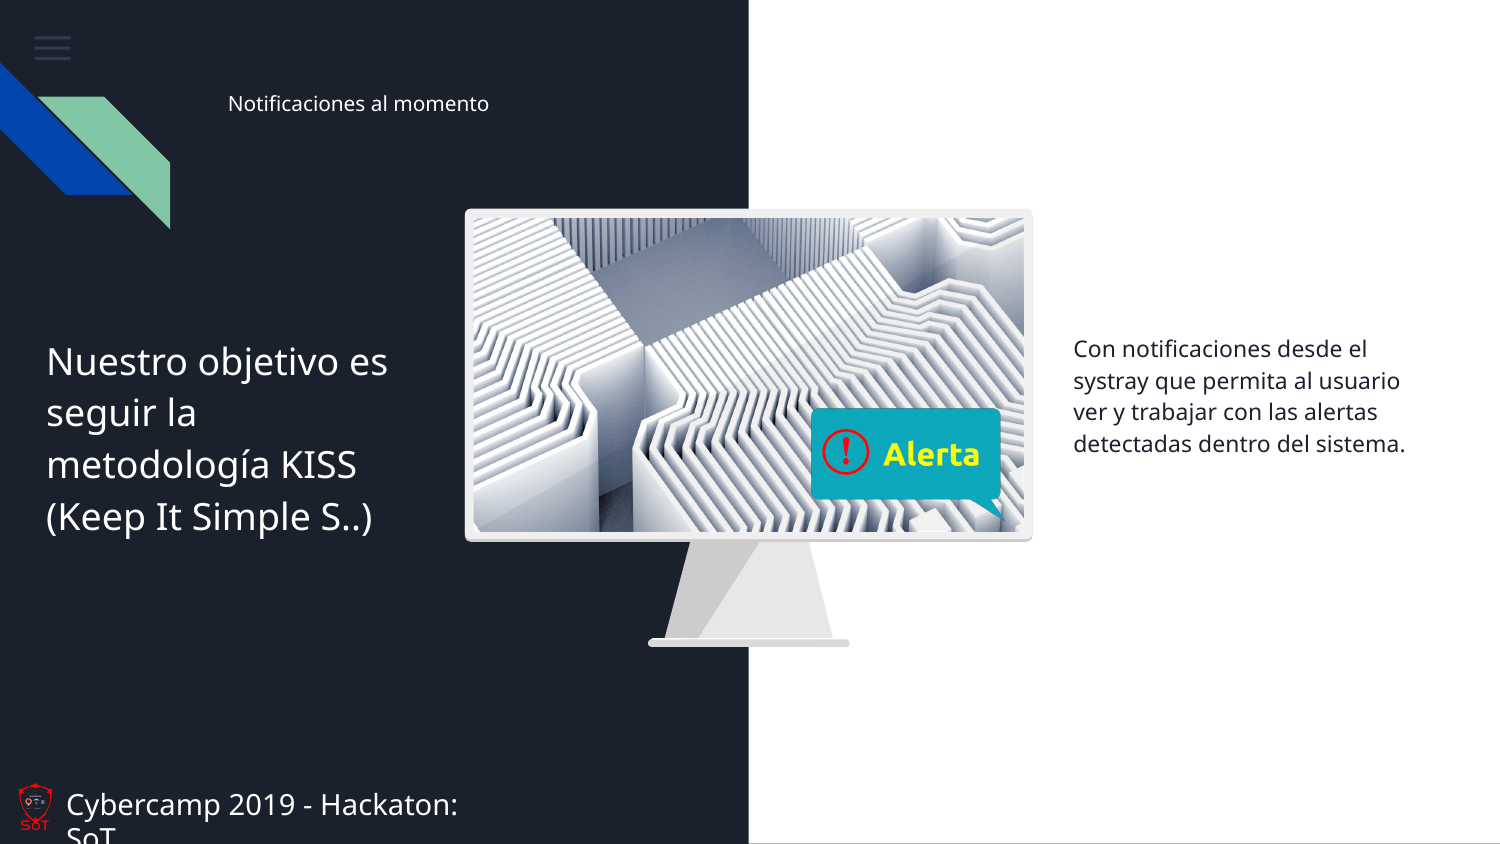

# Notificaciones al momento
Nuestro objetivo es seguir la metodología KISS (Keep It Simple S..)
Con notificaciones desde el systray que permita al usuario ver y trabajar con las alertas detectadas dentro del sistema.